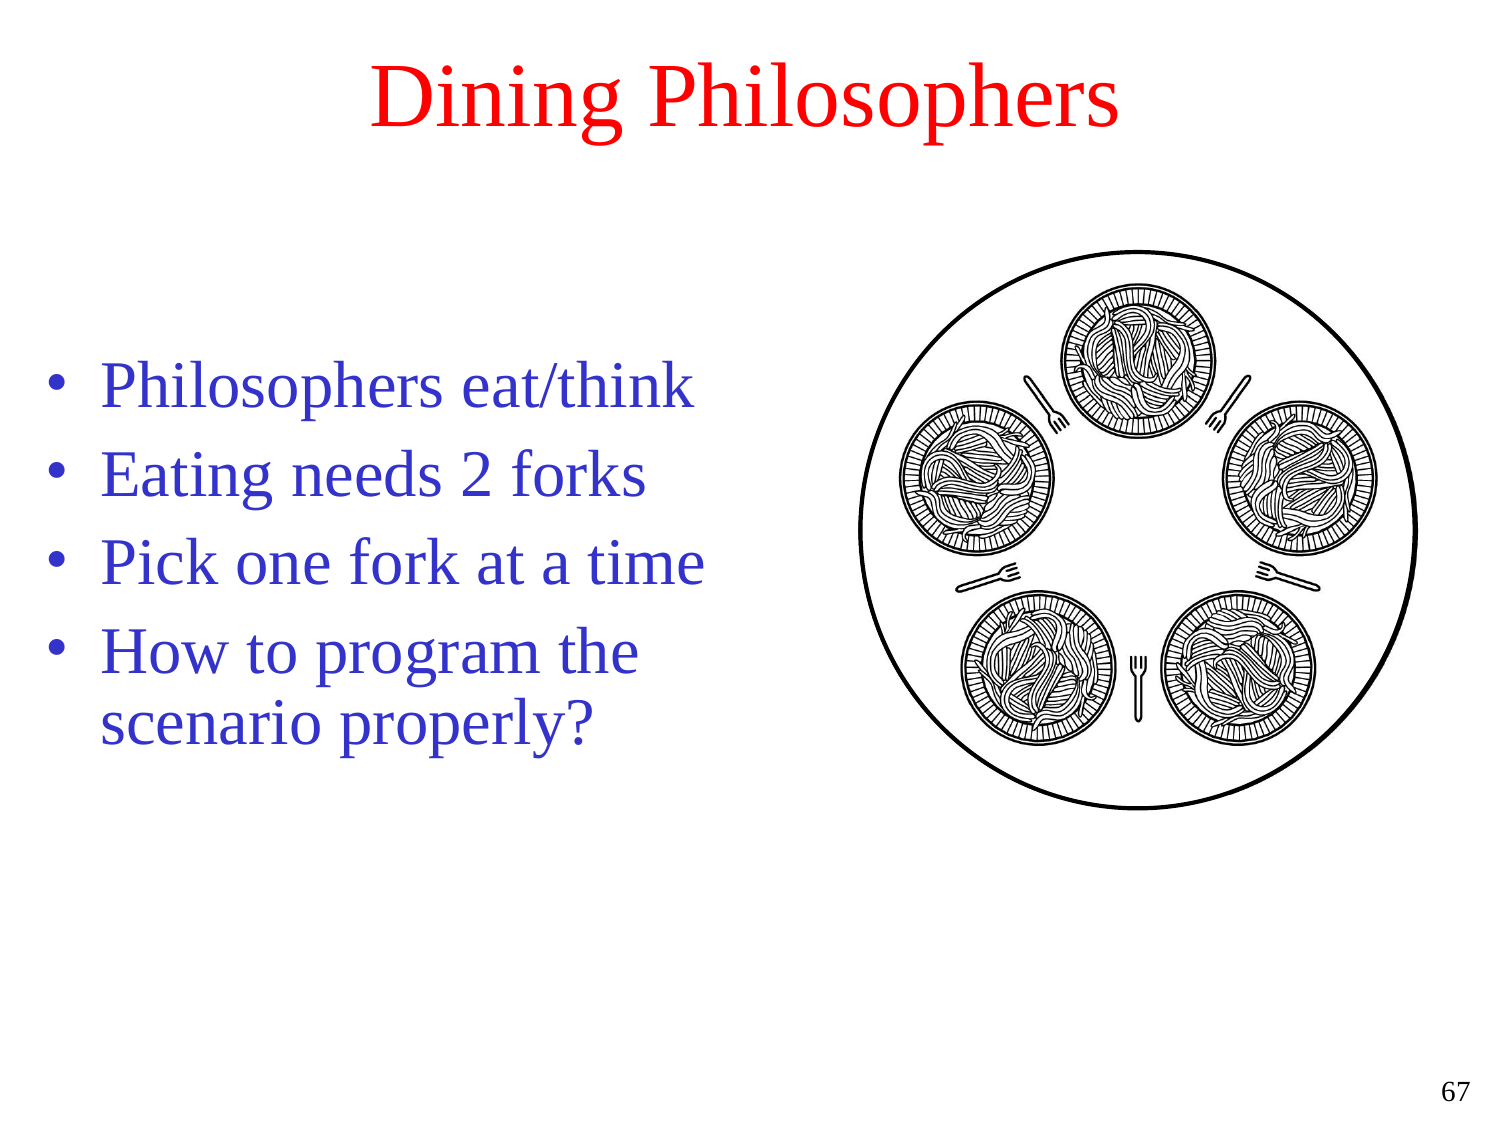

Dining Philosophers
Philosophers eat/think
Eating needs 2 forks
Pick one fork at a time
How to program the scenario properly?